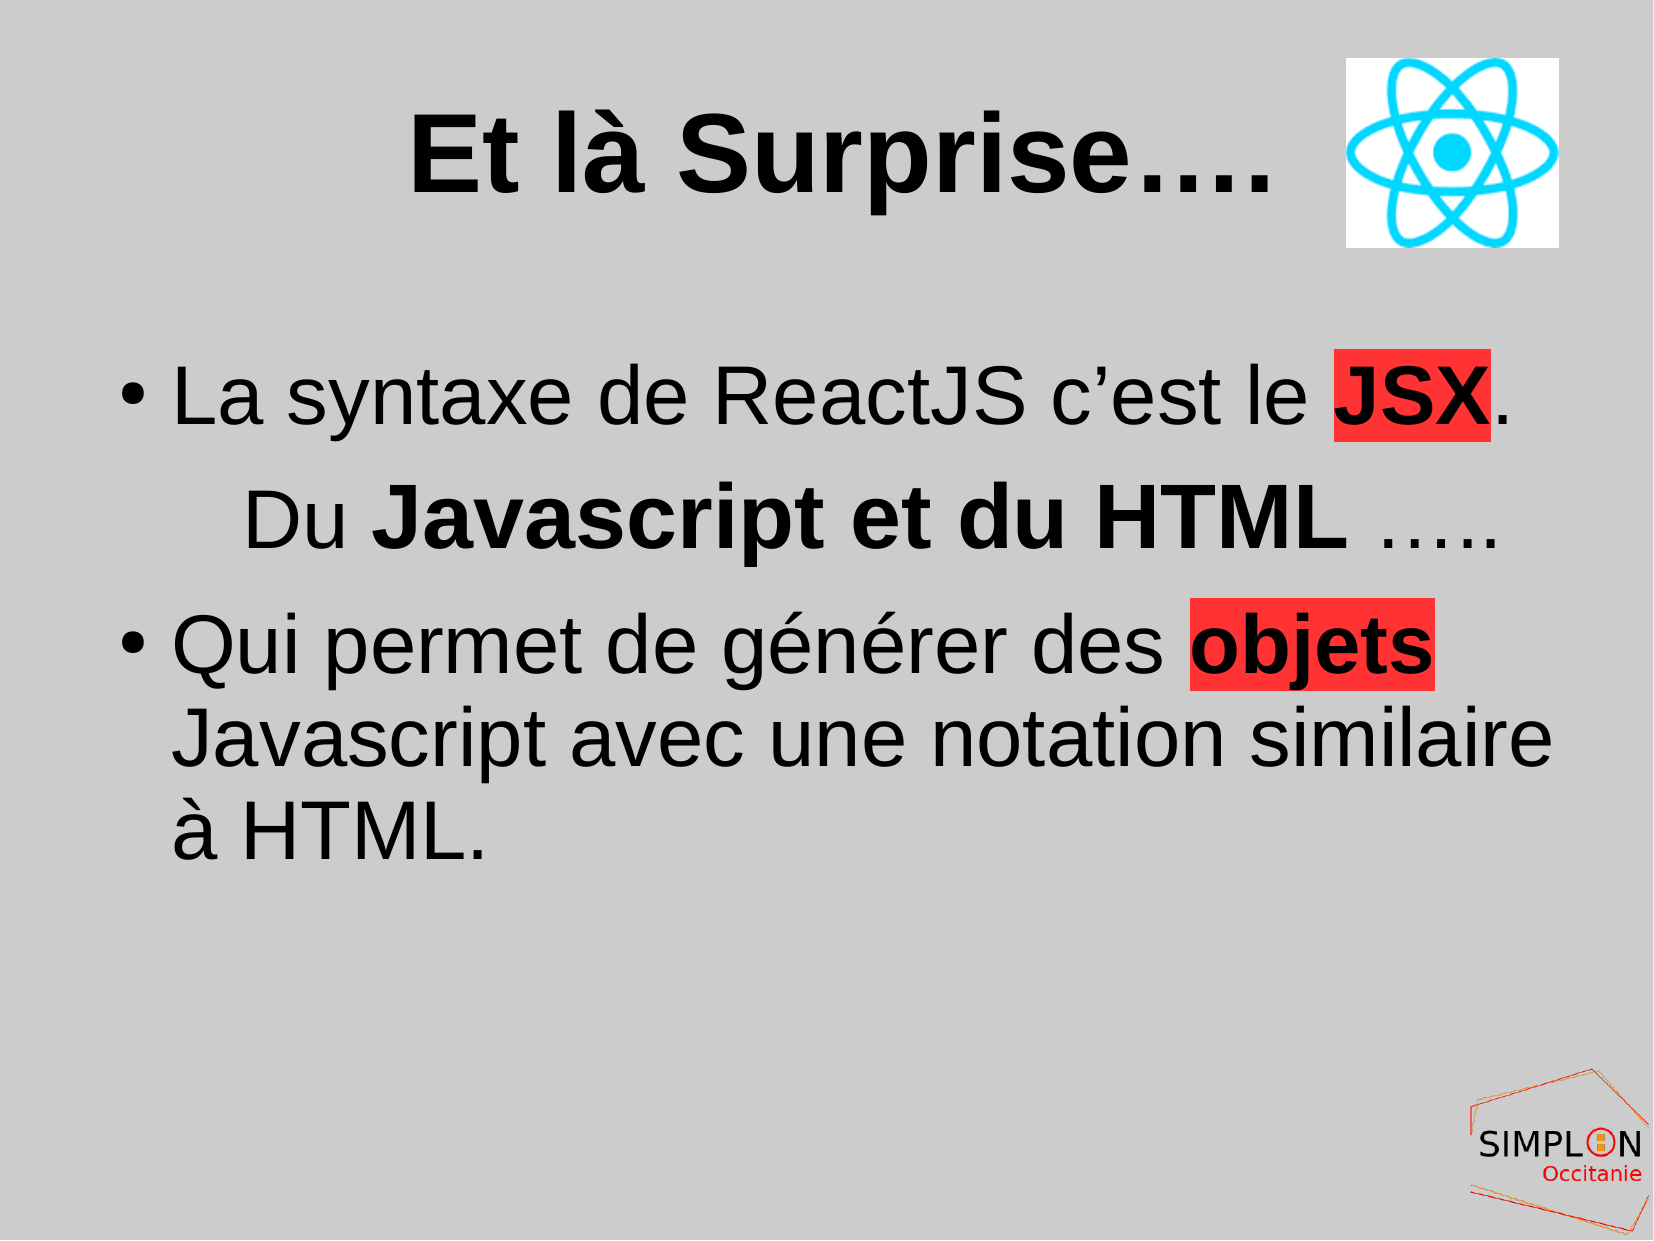

# Et là Surprise….
La syntaxe de ReactJS c’est le JSX.
Du Javascript et du HTML …..
Qui permet de générer des objets Javascript avec une notation similaire à HTML.